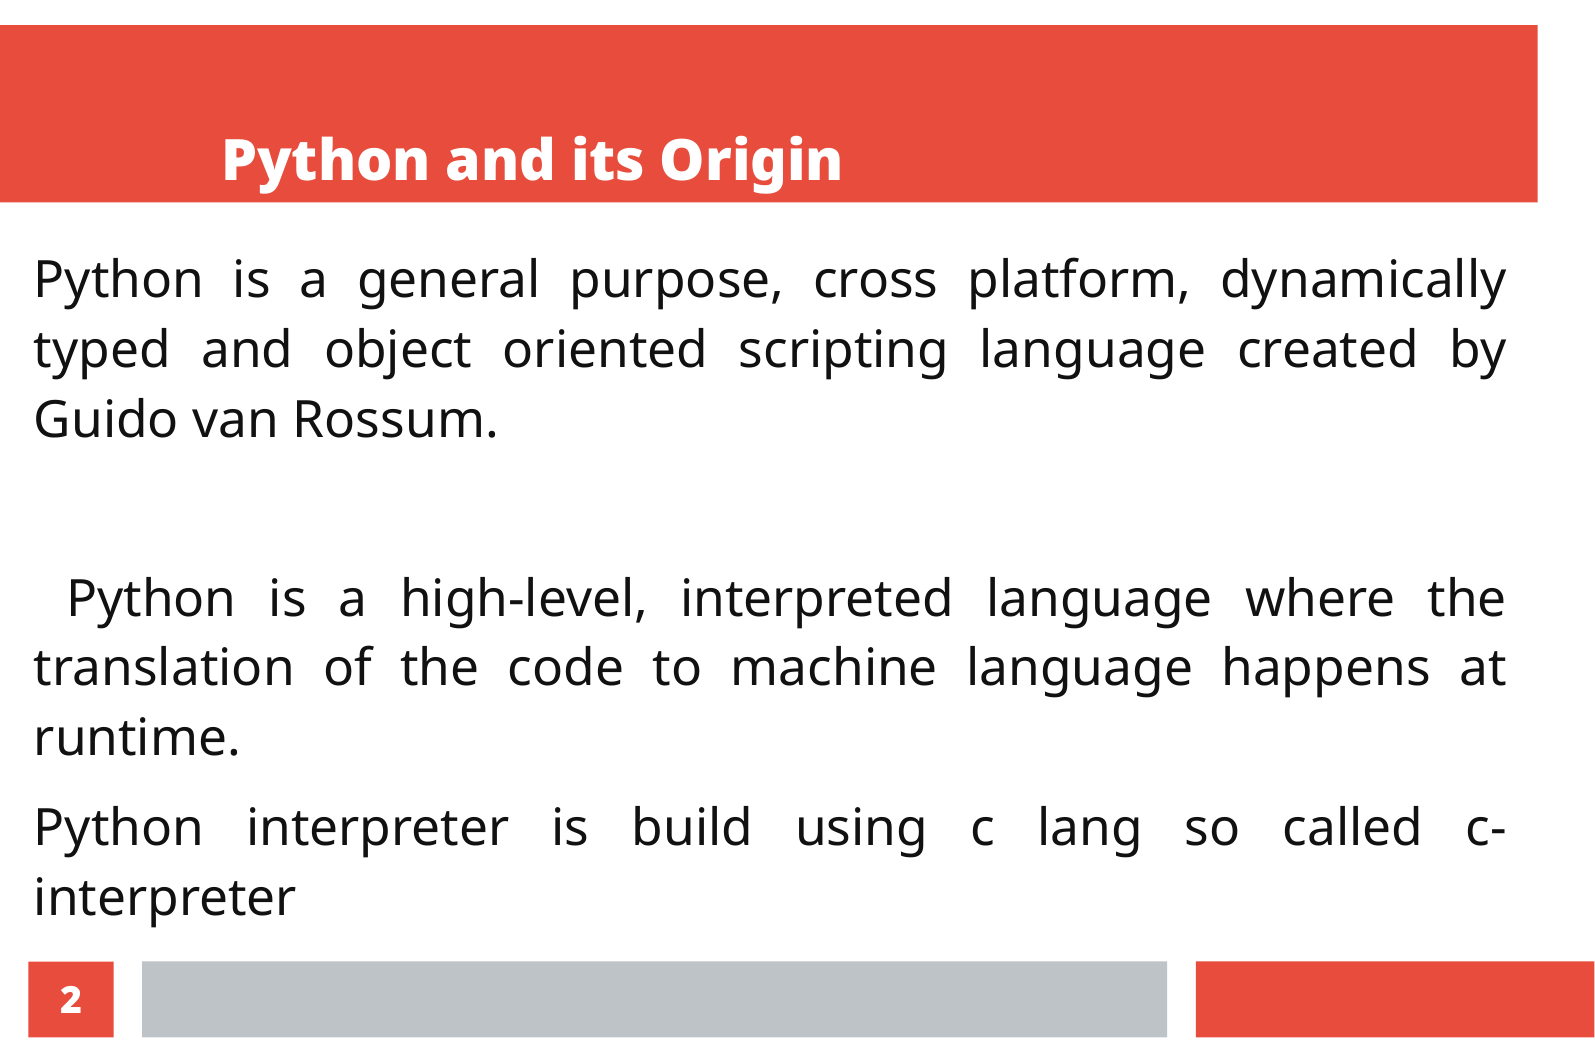

Python and its Origin
# Python is a general purpose, cross platform, dynamically typed and object oriented scripting language created by Guido van Rossum.
 Python is a high-level, interpreted language where the translation of the code to machine language happens at runtime.
Python interpreter is build using c lang so called c-interpreter
2